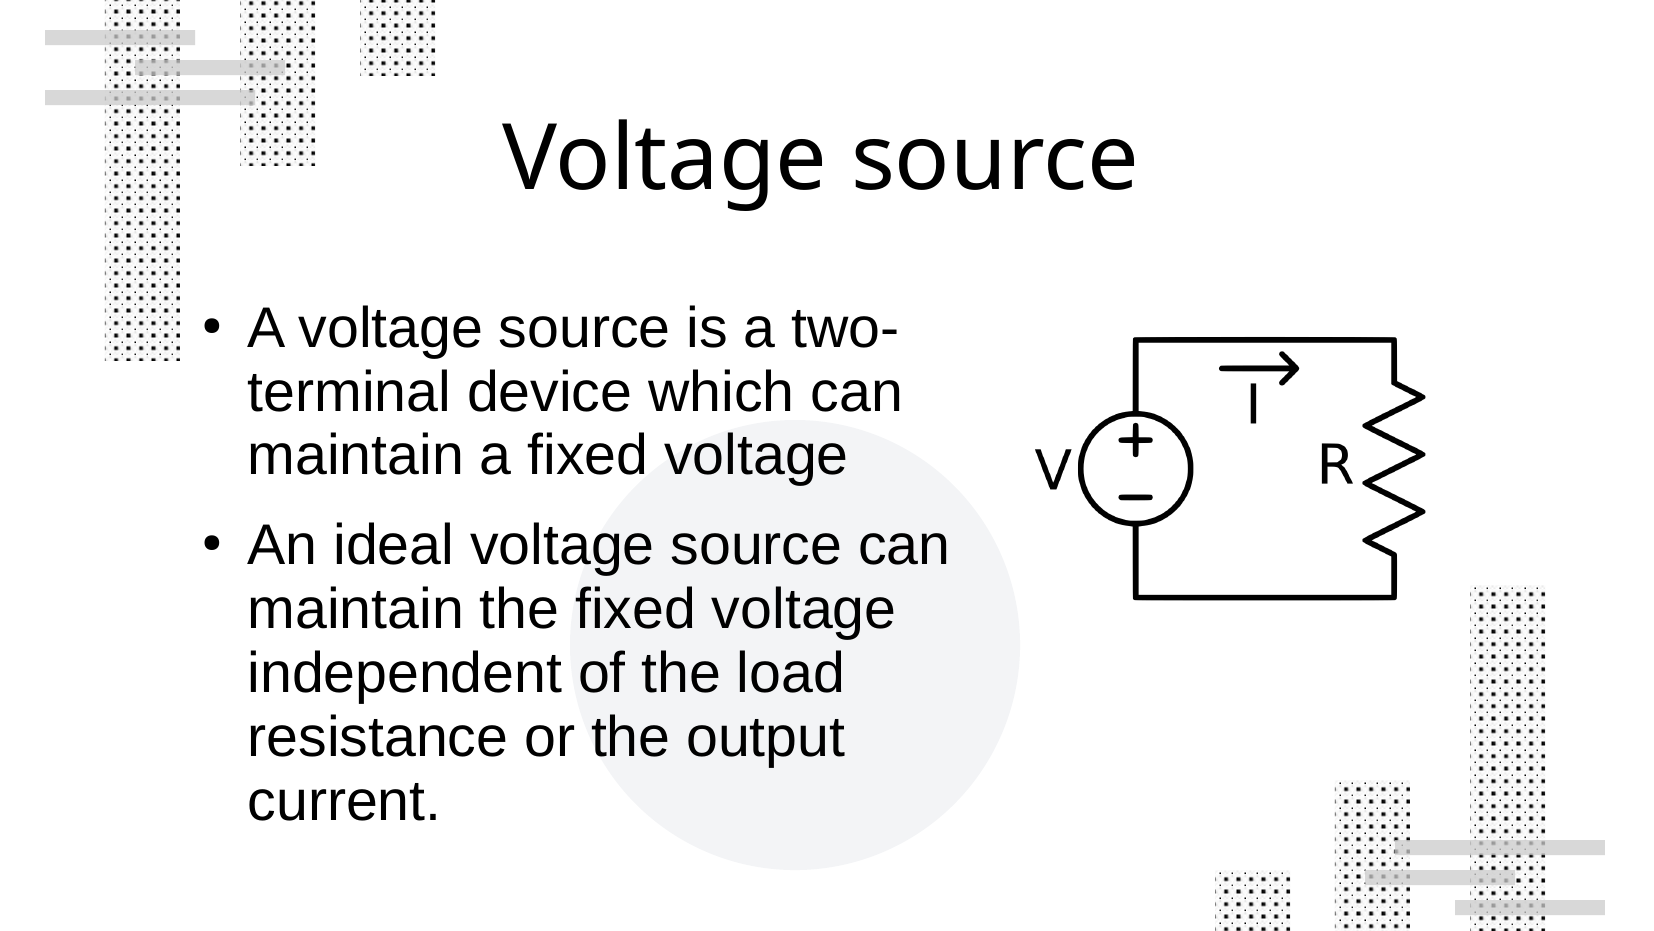

# Voltage source
A voltage source is a two-terminal device which can maintain a fixed voltage
An ideal voltage source can maintain the fixed voltage independent of the load resistance or the output current.